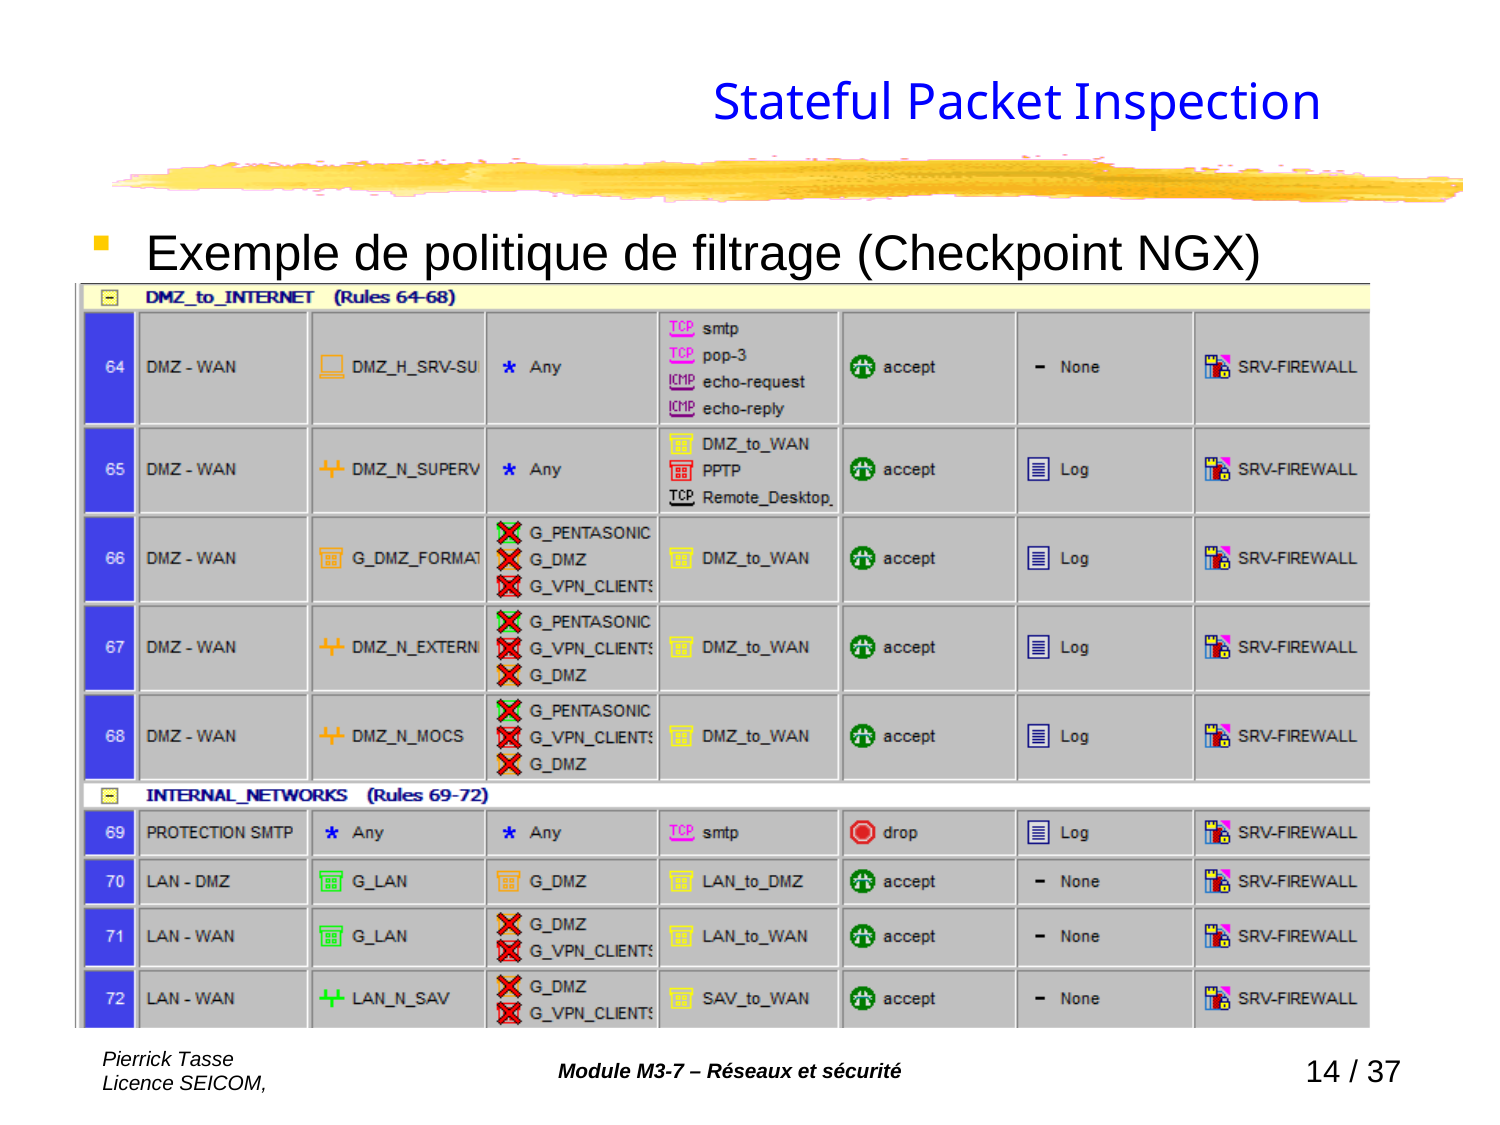

# Stateful Packet Inspection
Exemple de politique de filtrage (Checkpoint NGX)
14